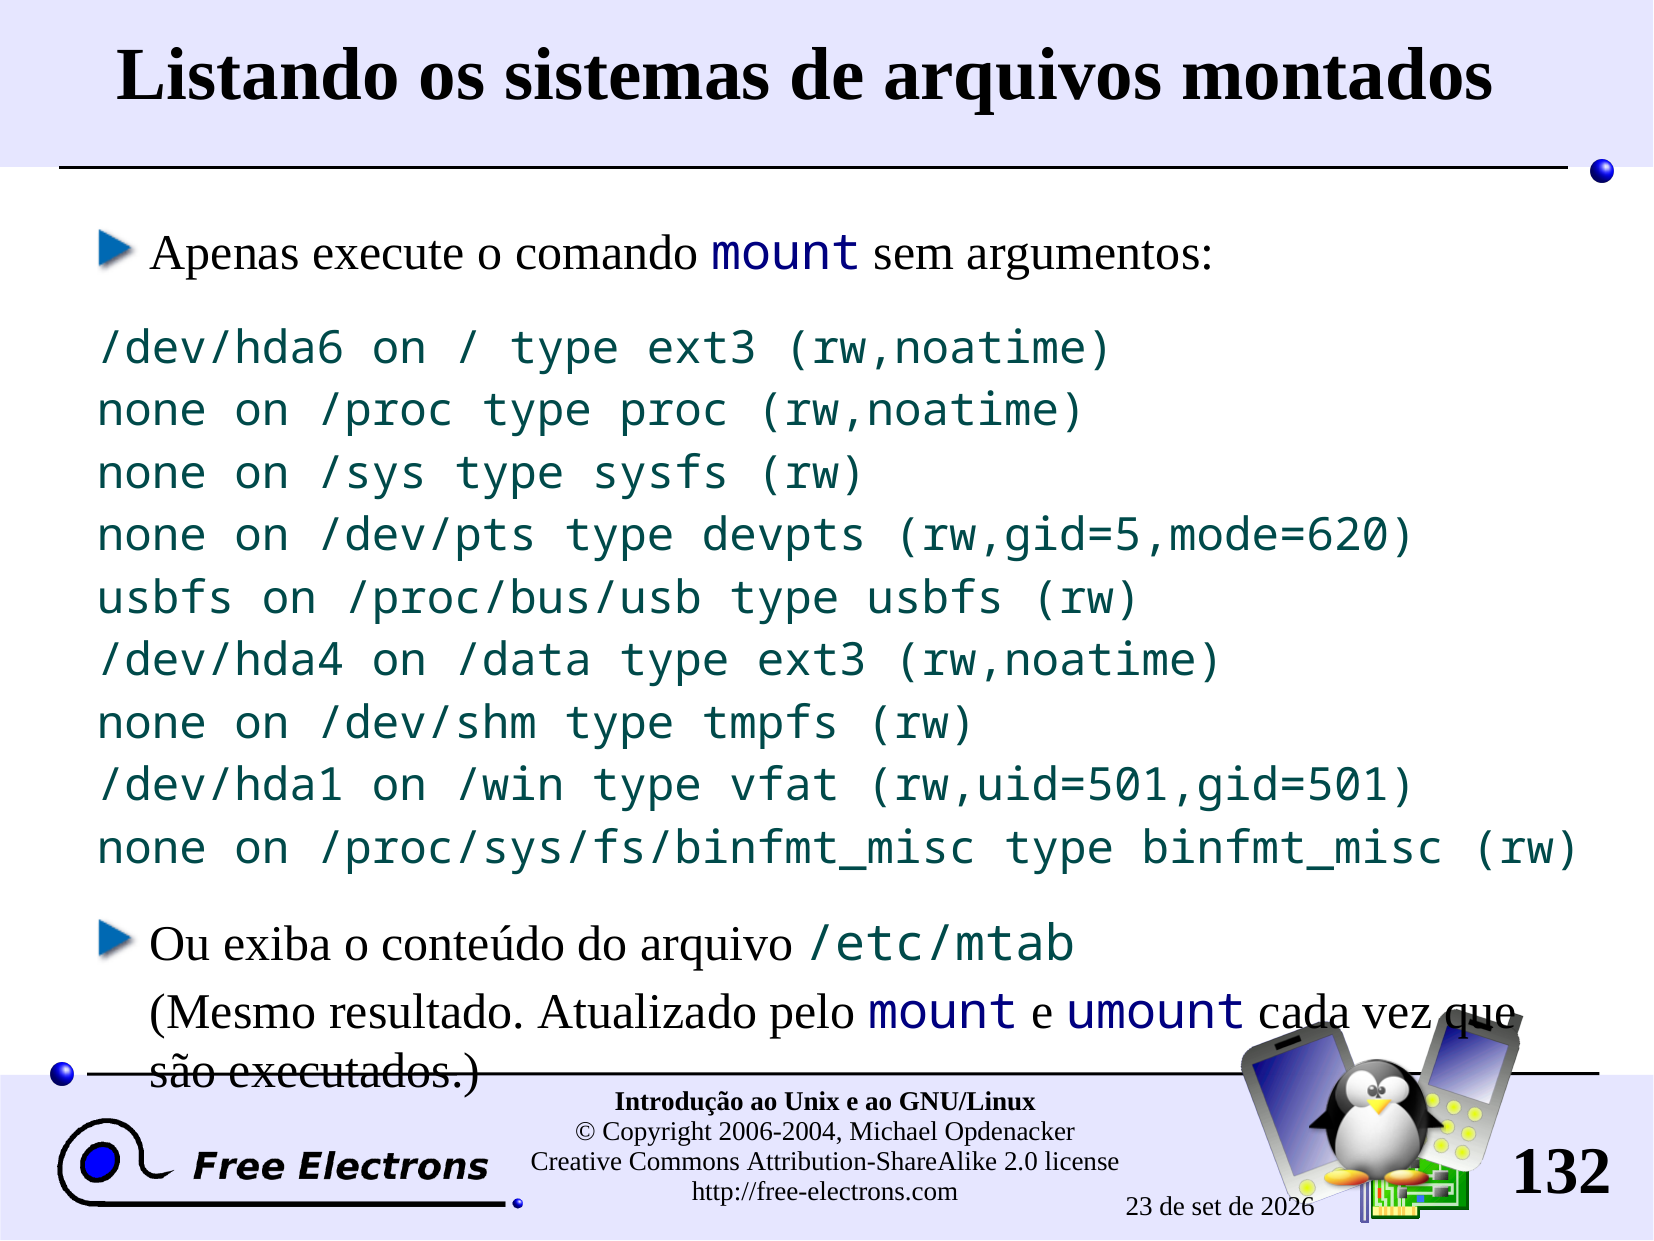

# Listando os sistemas de arquivos montados
Apenas execute o comando mount sem argumentos:
/dev/hda6 on / type ext3 (rw,noatime)
none on /proc type proc (rw,noatime)
none on /sys type sysfs (rw)
none on /dev/pts type devpts (rw,gid=5,mode=620)
usbfs on /proc/bus/usb type usbfs (rw)
/dev/hda4 on /data type ext3 (rw,noatime)
none on /dev/shm type tmpfs (rw)
/dev/hda1 on /win type vfat (rw,uid=501,gid=501)
none on /proc/sys/fs/binfmt_misc type binfmt_misc (rw)
Ou exiba o conteúdo do arquivo /etc/mtab
(Mesmo resultado. Atualizado pelo mount e umount cada vez que são executados.)